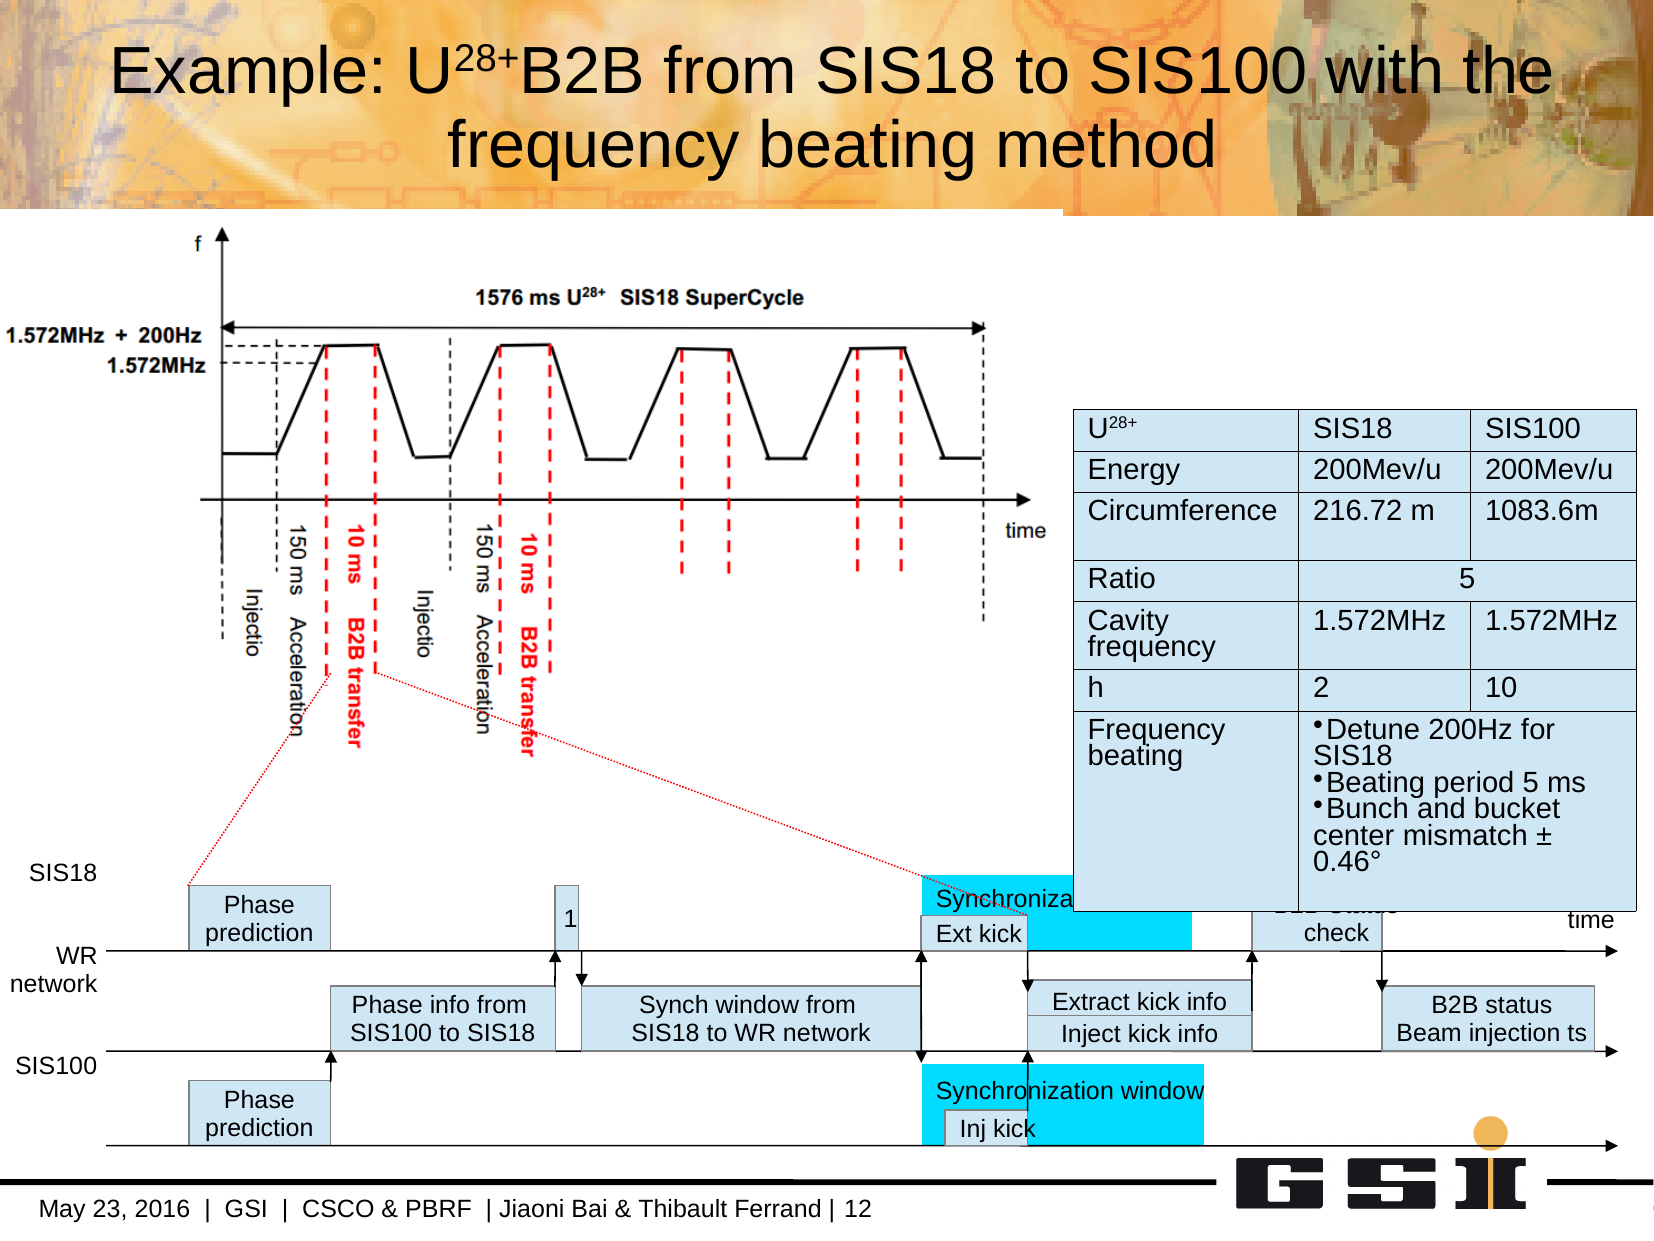

# Example: U28+B2B from SIS18 to SIS100 with the frequency beating method
| U28+ | SIS18 | SIS100 |
| --- | --- | --- |
| Energy | 200Mev/u | 200Mev/u |
| Circumference | 216.72 m | 1083.6m |
| Ratio | 5 | |
| Cavity frequency | 1.572MHz | 1.572MHz |
| h | 2 | 10 |
| Frequency beating | Detune 200Hz for SIS18 Beating period 5 ms Bunch and bucket center mismatch ± 0.46° | |
SIS18
Synchronization window
Phase
prediction
1
 B2B Status
check
time
Ext kick
WR network
Extract kick info
Phase info from
SIS100 to SIS18
Synch window from
SIS18 to WR network
B2B status
Beam injection ts
Inject kick info
SIS100
Synchronization window
Phase
prediction
Inj kick
12
May 23, 2016 | GSI | CSCO & PBRF | Jiaoni Bai & Thibault Ferrand |